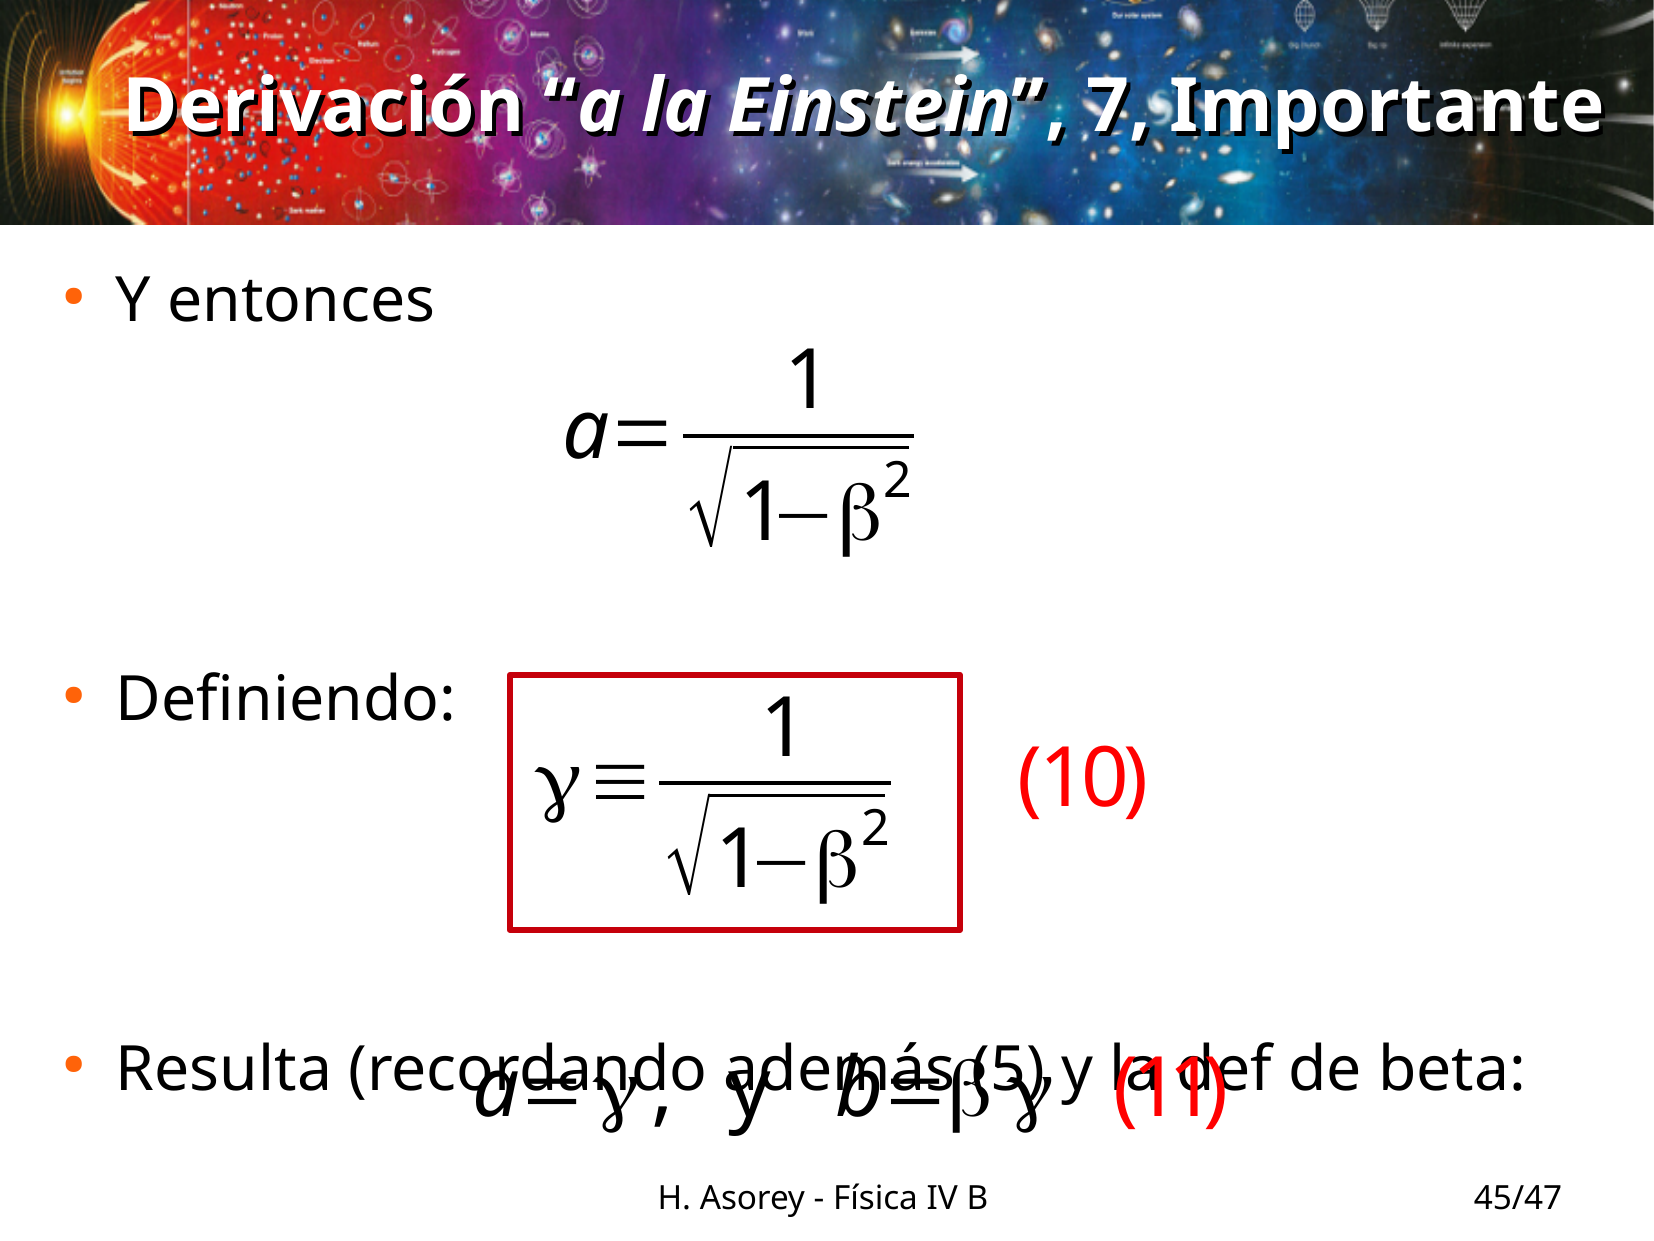

# Derivación “a la Einstein”, 7, Importante
Y entonces
Definiendo:
Resulta (recordando además (5) y la def de beta:
H. Asorey - Física IV B
45